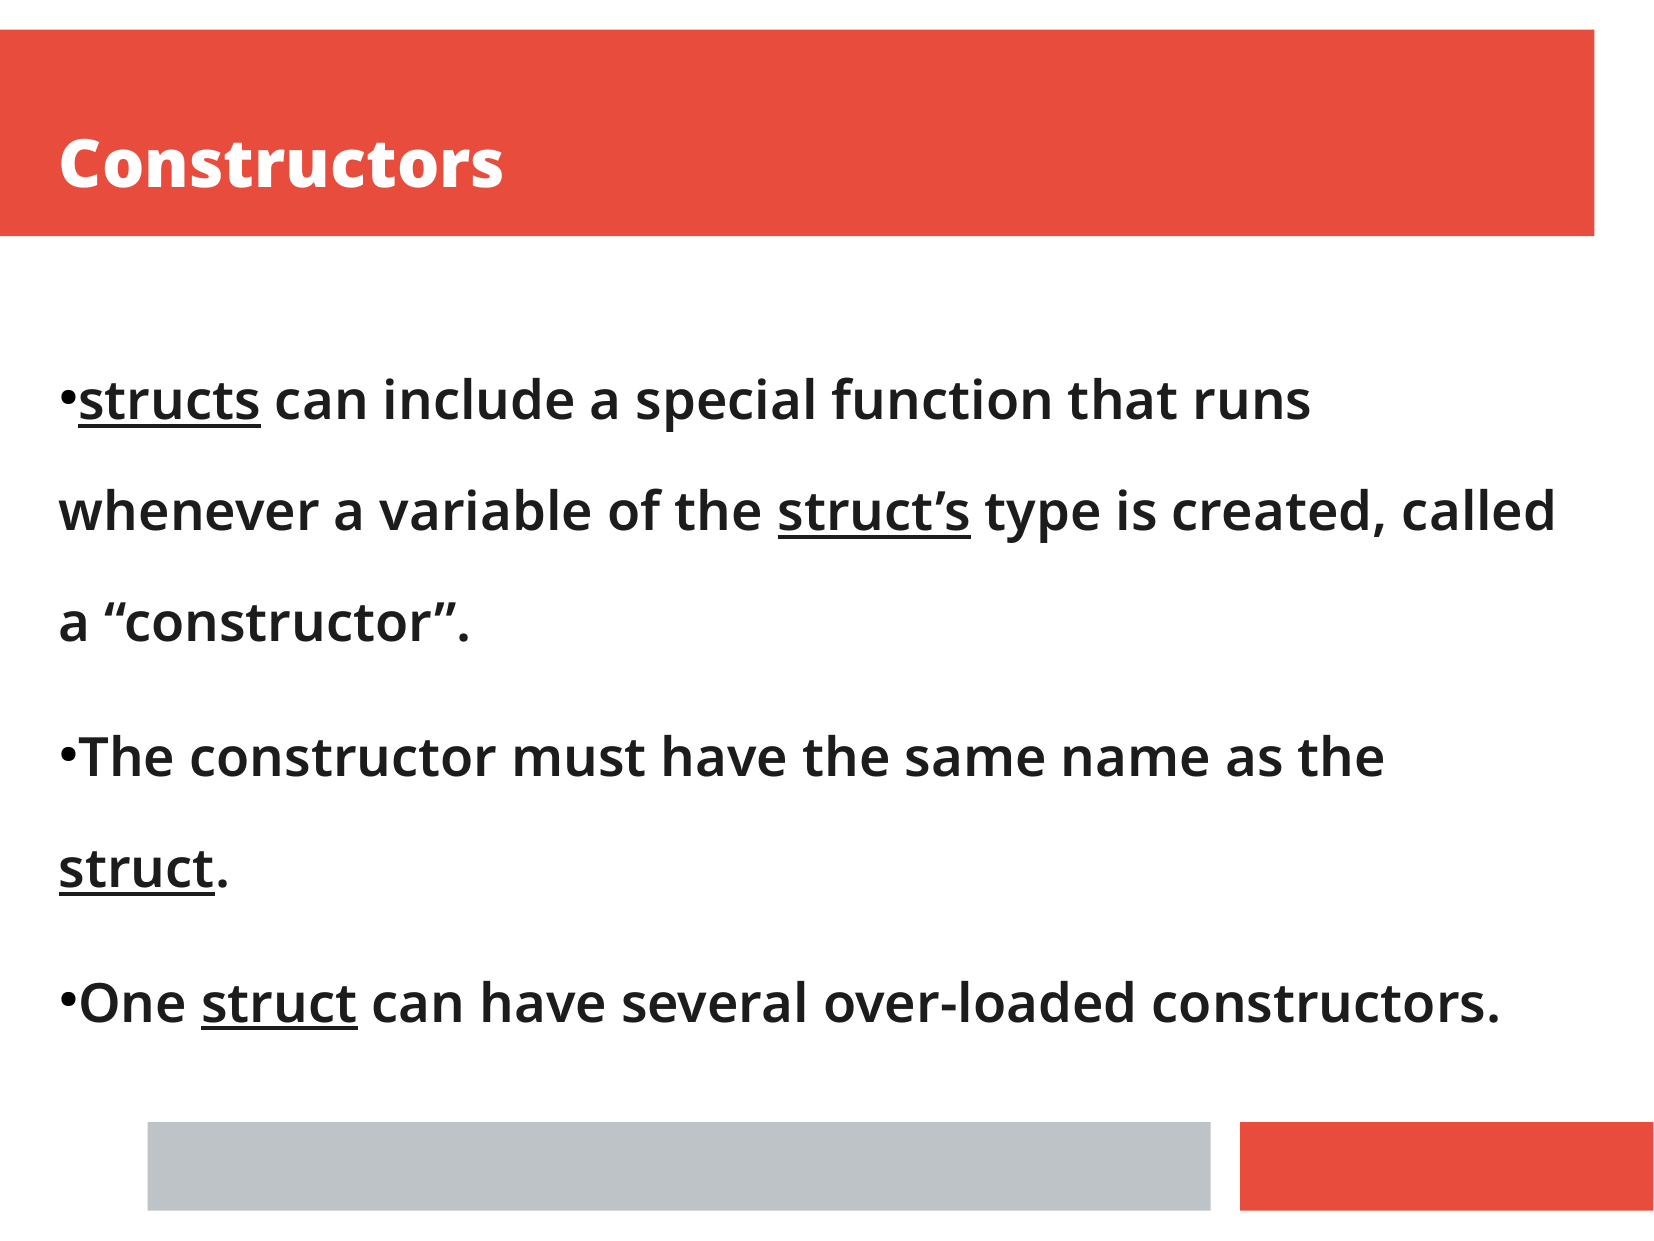

# Constructors
structs can include a special function that runs whenever a variable of the struct’s type is created, called a “constructor”.
The constructor must have the same name as the struct.
One struct can have several over-loaded constructors.